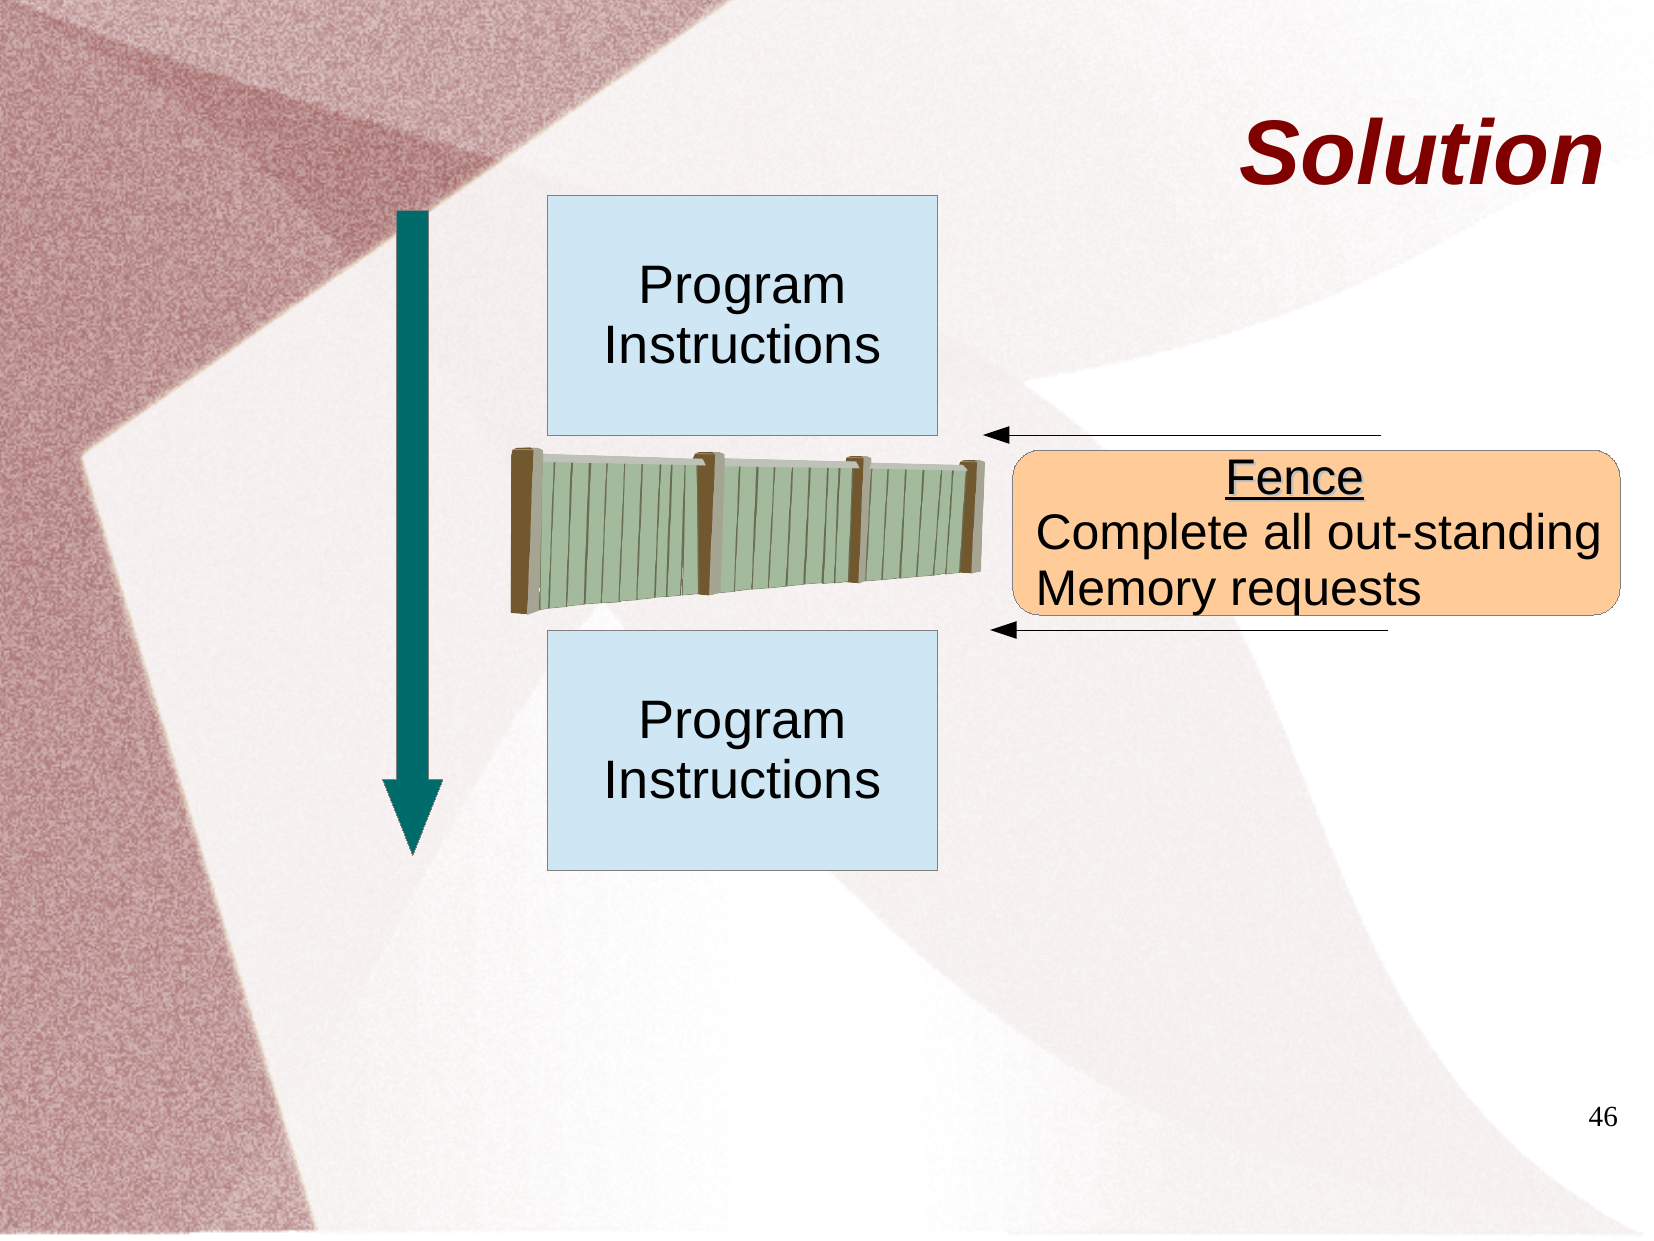

# Solution
Program
Instructions
		 Fence
Complete all out-standing
Memory requests
Program
Instructions
46